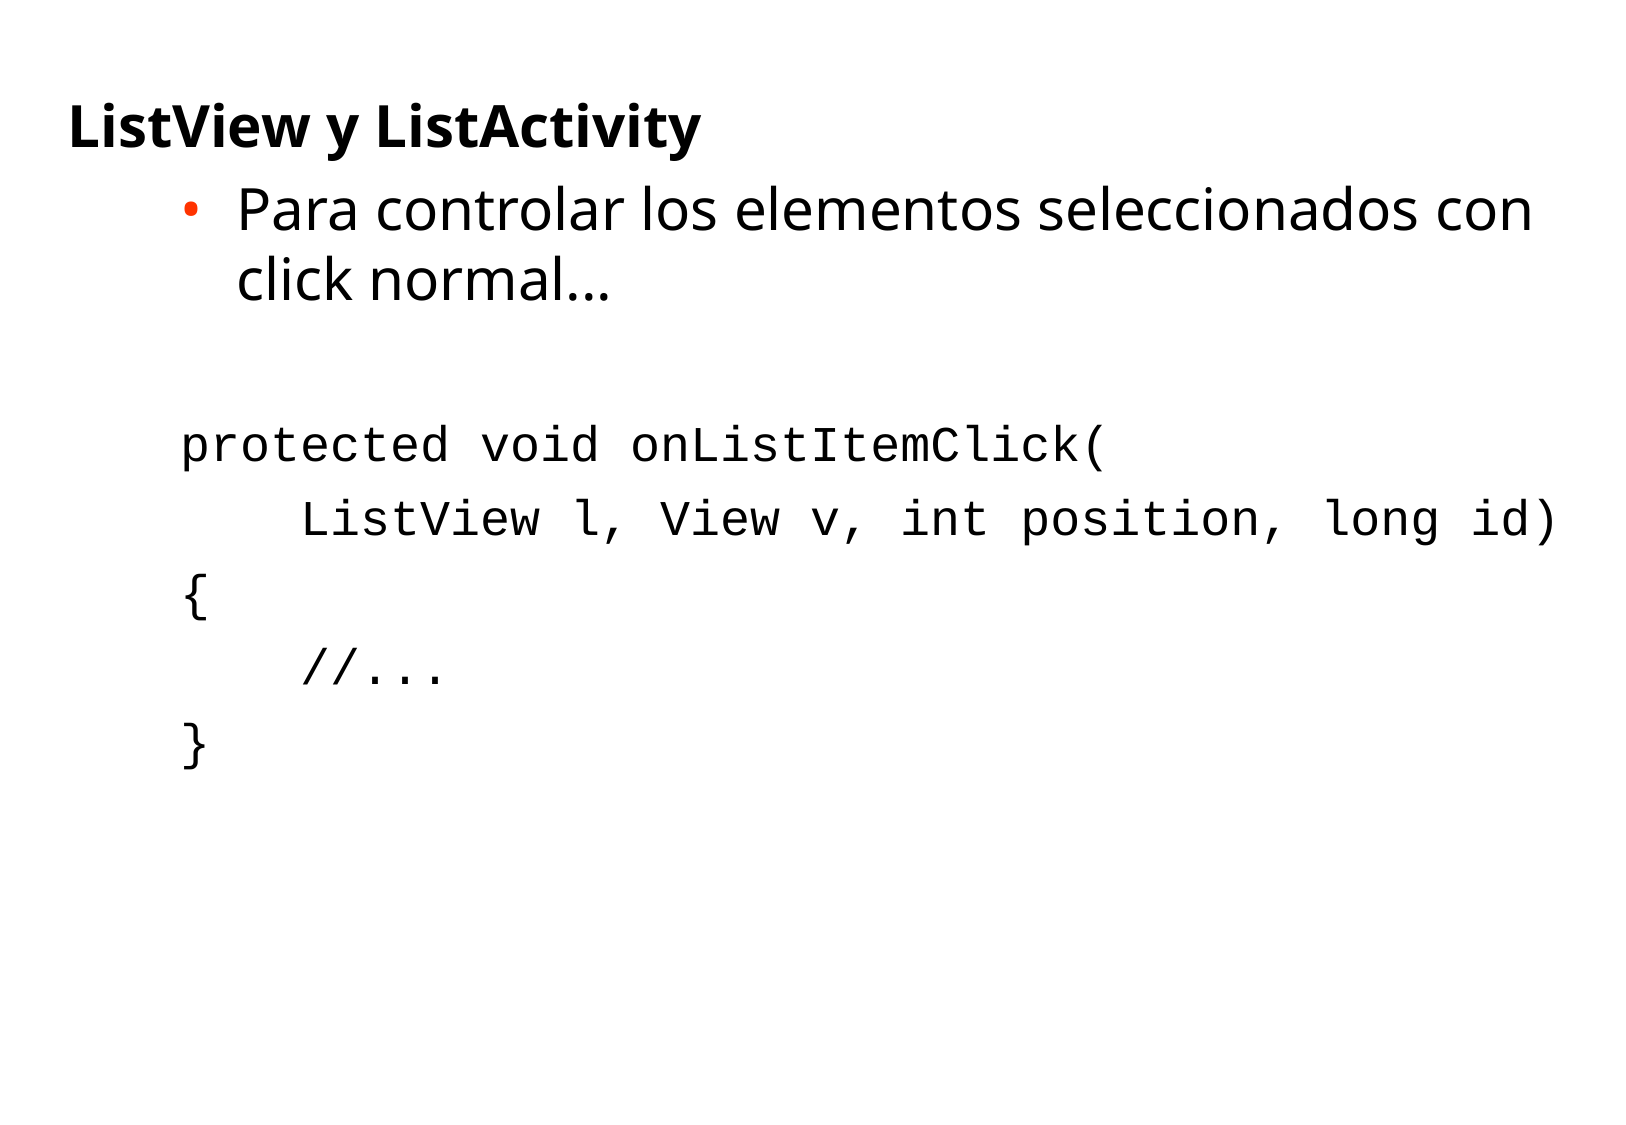

# ListView y ListActivity
Para controlar los elementos seleccionados con click normal...
protected void onListItemClick(
 ListView l, View v, int position, long id)
{
 //...
}